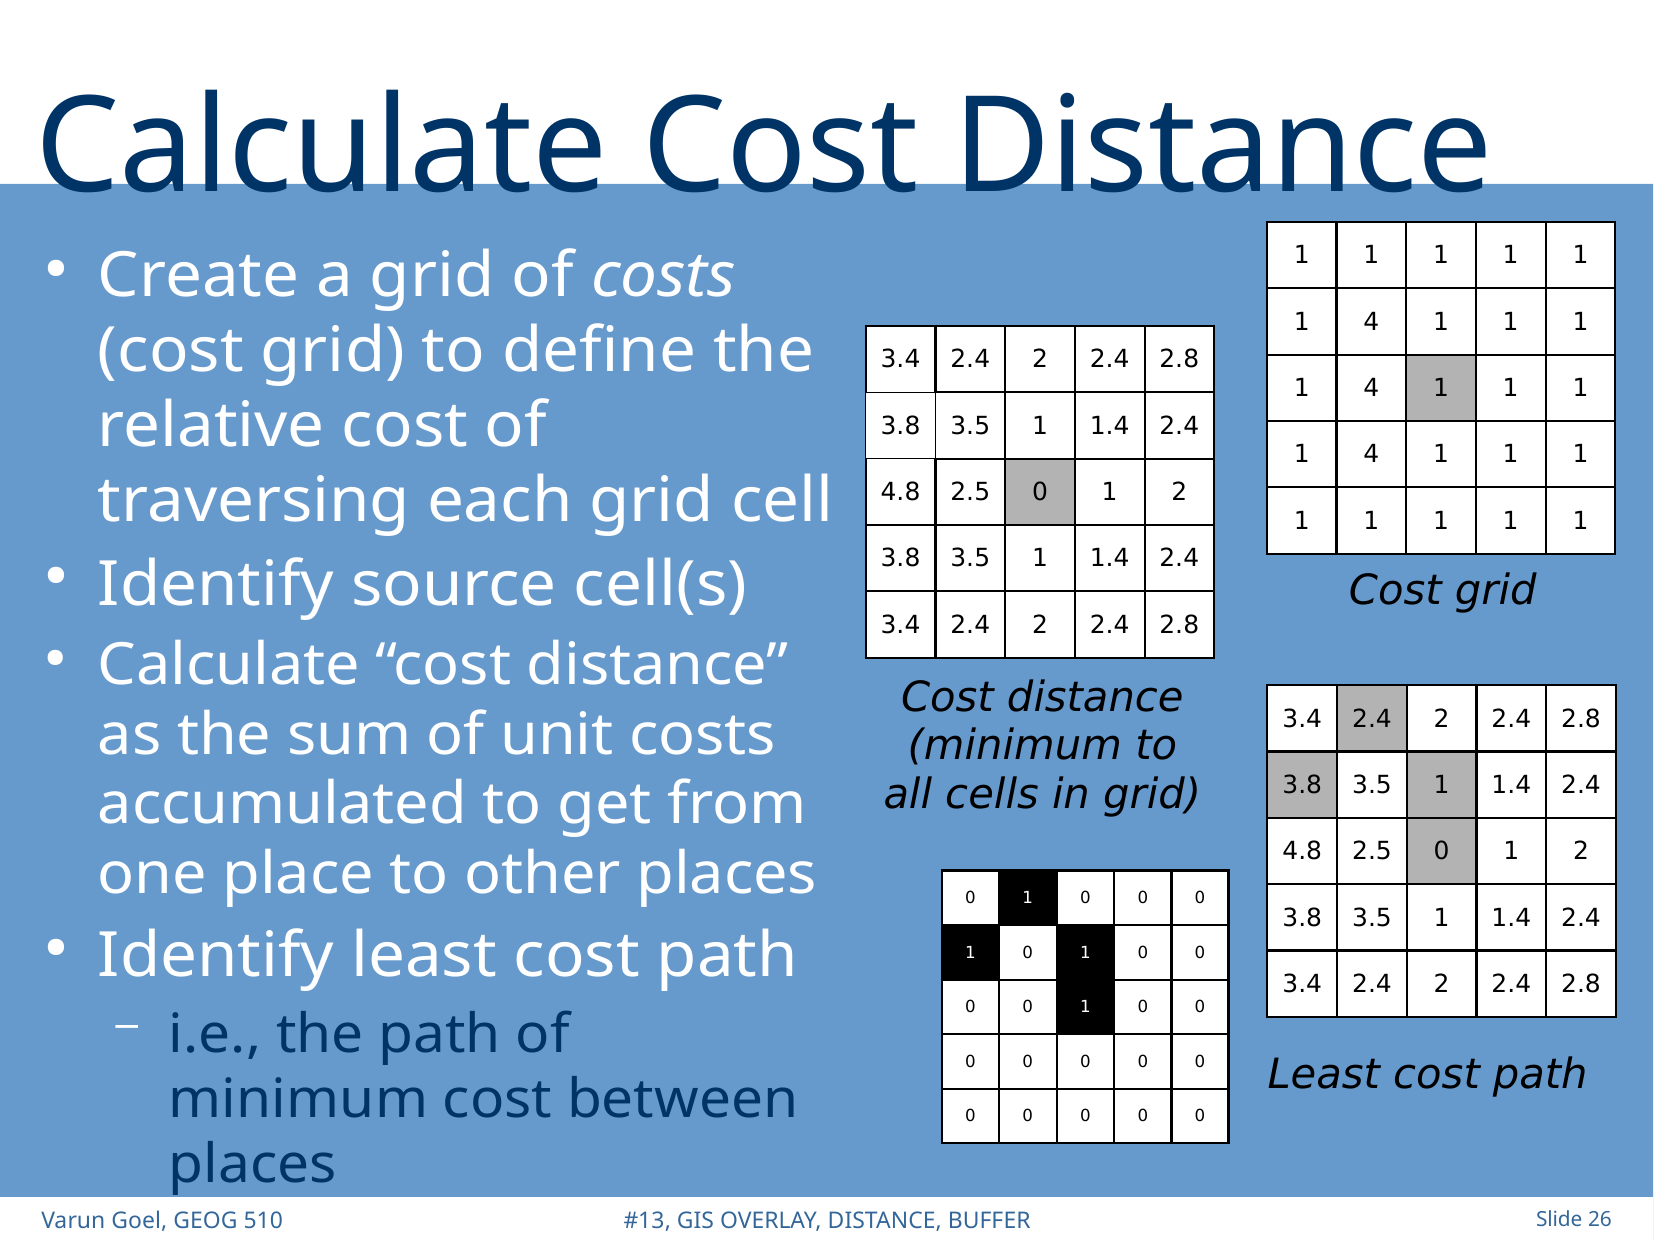

# Calculate Cost Distance
| 1 | 1 | 1 | 1 | 1 |
| --- | --- | --- | --- | --- |
| 1 | 4 | 1 | 1 | 1 |
| 1 | 4 | 1 | 1 | 1 |
| 1 | 4 | 1 | 1 | 1 |
| 1 | 1 | 1 | 1 | 1 |
Create a grid of costs (cost grid) to define the relative cost of traversing each grid cell
Identify source cell(s)
Calculate “cost distance” as the sum of unit costs accumulated to get from one place to other places
Identify least cost path
i.e., the path of minimum cost between places
| 3.4 | 2.4 | 2 | 2.4 | 2.8 |
| --- | --- | --- | --- | --- |
| 3.8 | 3.5 | 1 | 1.4 | 2.4 |
| 4.8 | 2.5 | 0 | 1 | 2 |
| 3.8 | 3.5 | 1 | 1.4 | 2.4 |
| 3.4 | 2.4 | 2 | 2.4 | 2.8 |
Cost grid
Cost distance
(minimum to
all cells in grid)
| 3.4 | 2.4 | 2 | 2.4 | 2.8 |
| --- | --- | --- | --- | --- |
| 3.8 | 3.5 | 1 | 1.4 | 2.4 |
| 4.8 | 2.5 | 0 | 1 | 2 |
| 3.8 | 3.5 | 1 | 1.4 | 2.4 |
| 3.4 | 2.4 | 2 | 2.4 | 2.8 |
| 0 | 1 | 0 | 0 | 0 |
| --- | --- | --- | --- | --- |
| 1 | 0 | 1 | 0 | 0 |
| 0 | 0 | 1 | 0 | 0 |
| 0 | 0 | 0 | 0 | 0 |
| 0 | 0 | 0 | 0 | 0 |
Least cost path
#13, GIS OVERLAY, DISTANCE, BUFFER
26